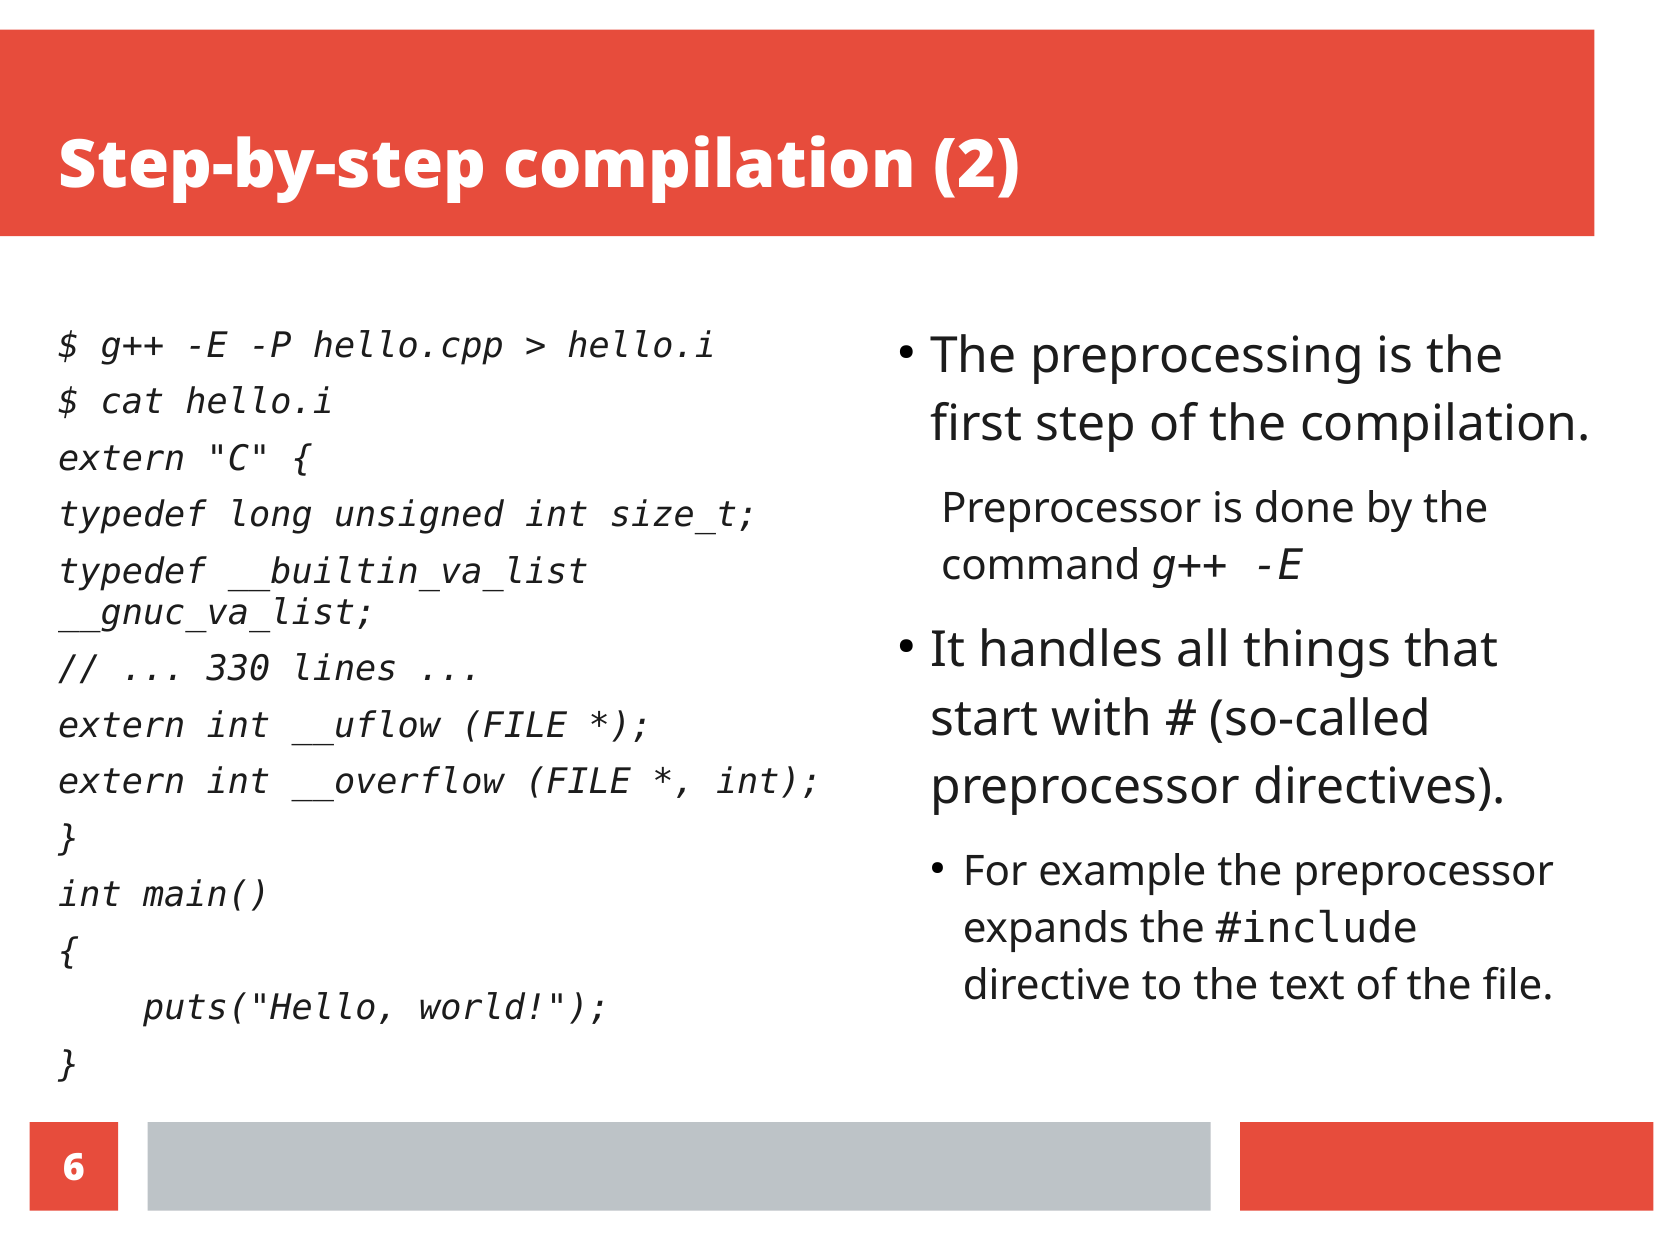

# Step-by-step compilation (2)
The preprocessing is the first step of the compilation.
Preprocessor is done by the command g++ -E
It handles all things that start with # (so-called preprocessor directives).
For example the preprocessor expands the #include directive to the text of the file.
$ g++ -E -P hello.cpp > hello.i
$ cat hello.i
extern "C" {
typedef long unsigned int size_t;
typedef __builtin_va_list __gnuc_va_list;
// ... 330 lines ...
extern int __uflow (FILE *);
extern int __overflow (FILE *, int);
}
int main()
{
 puts("Hello, world!");
}
6